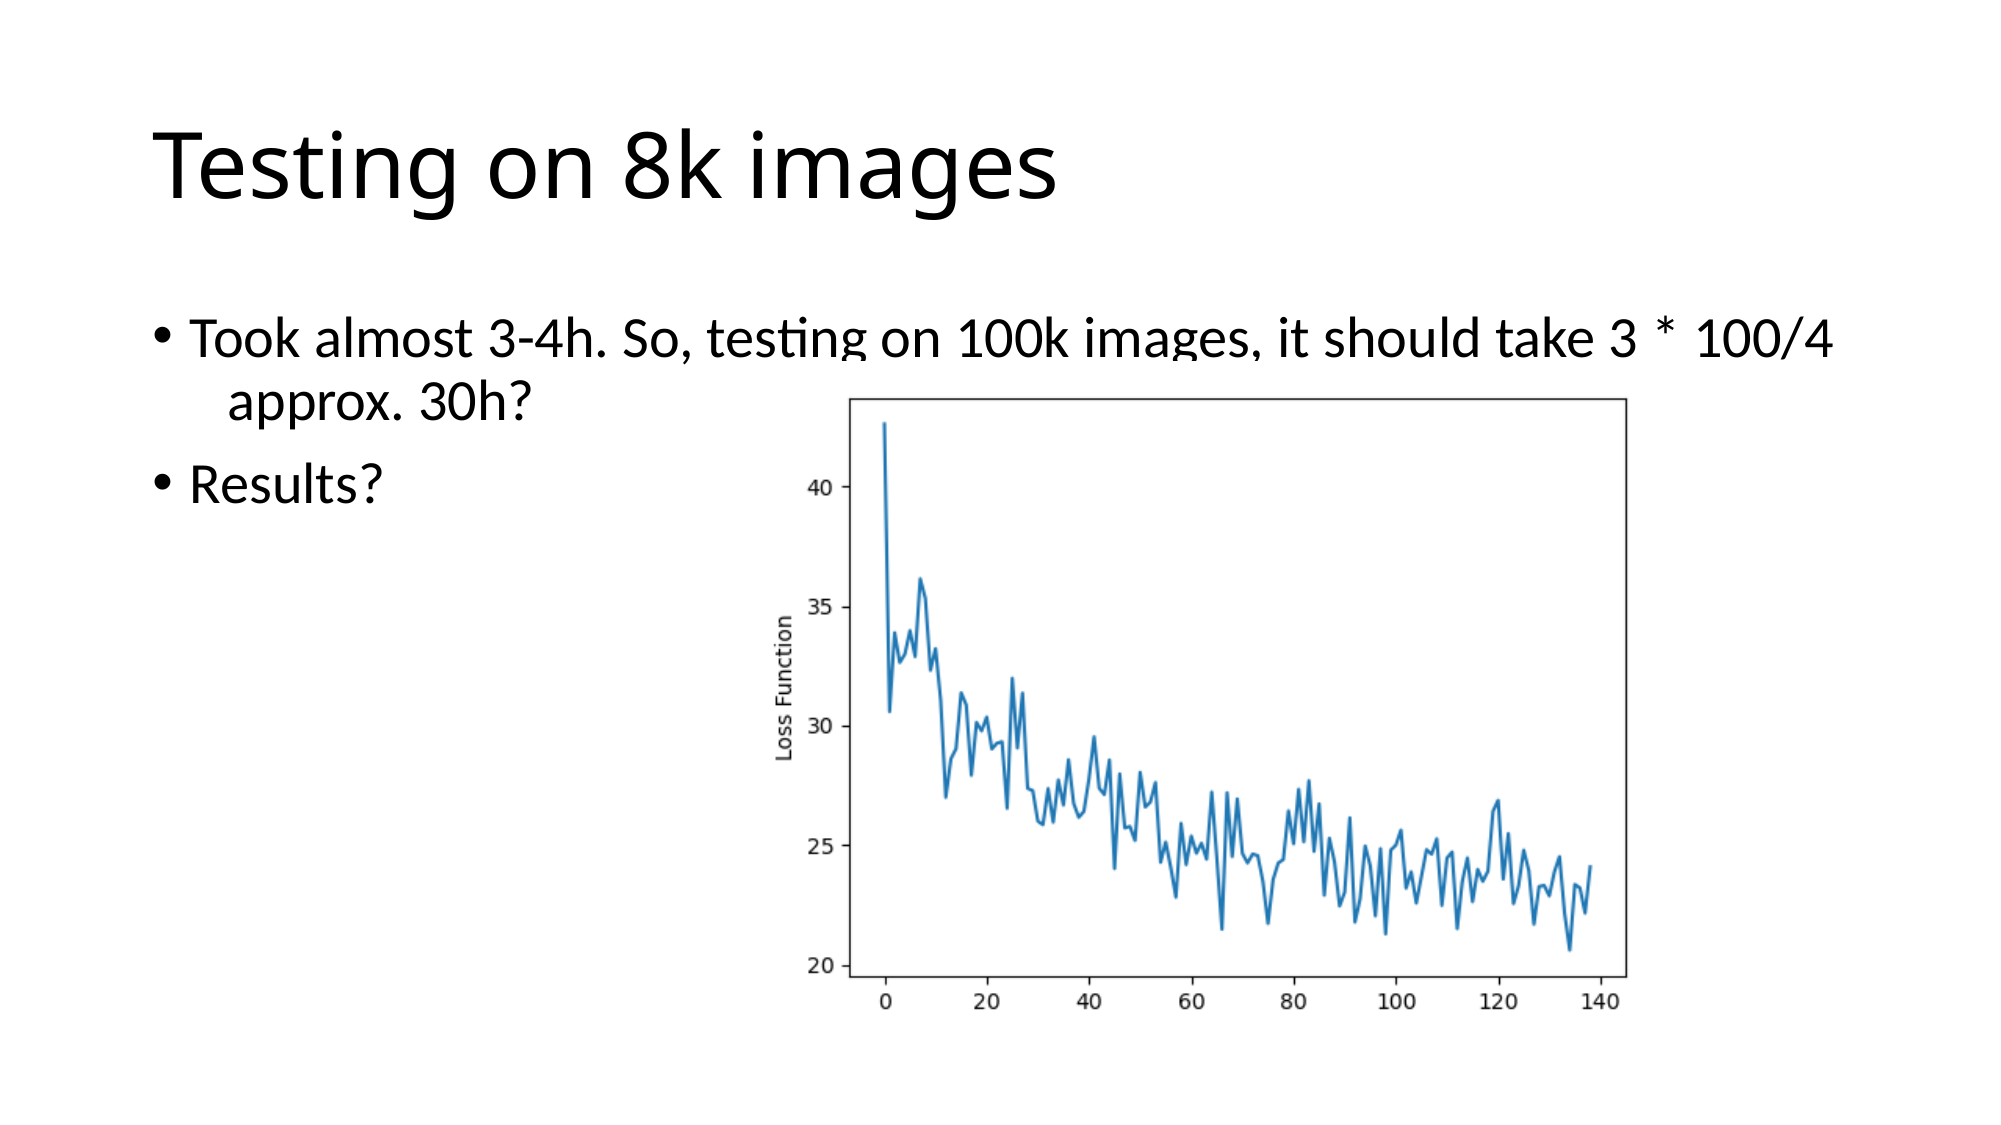

# Testing on 8k images
Took almost 3-4h. So, testing on 100k images, it should take 3 * 100/4 approx. 30h?
Results?